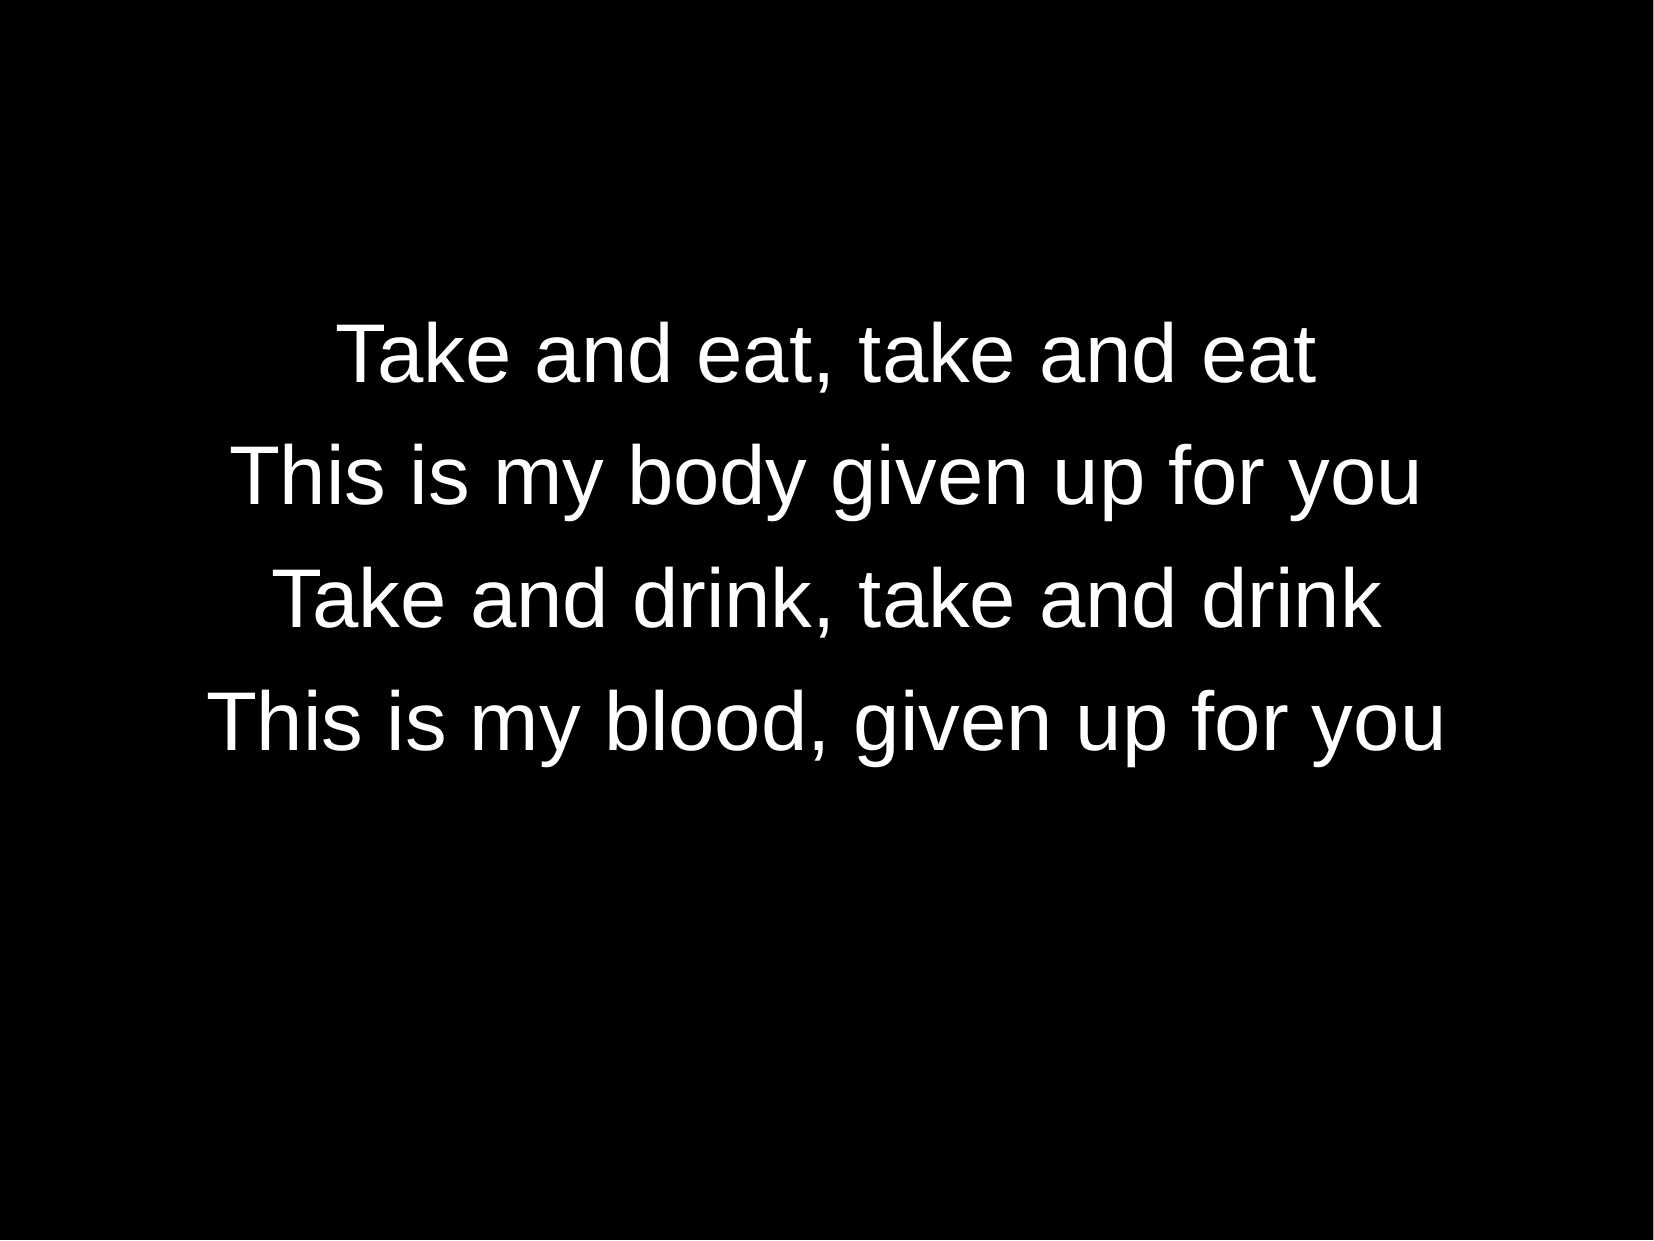

#
Take and eat, take and eat
This is my body given up for you
Take and drink, take and drink
This is my blood, given up for you